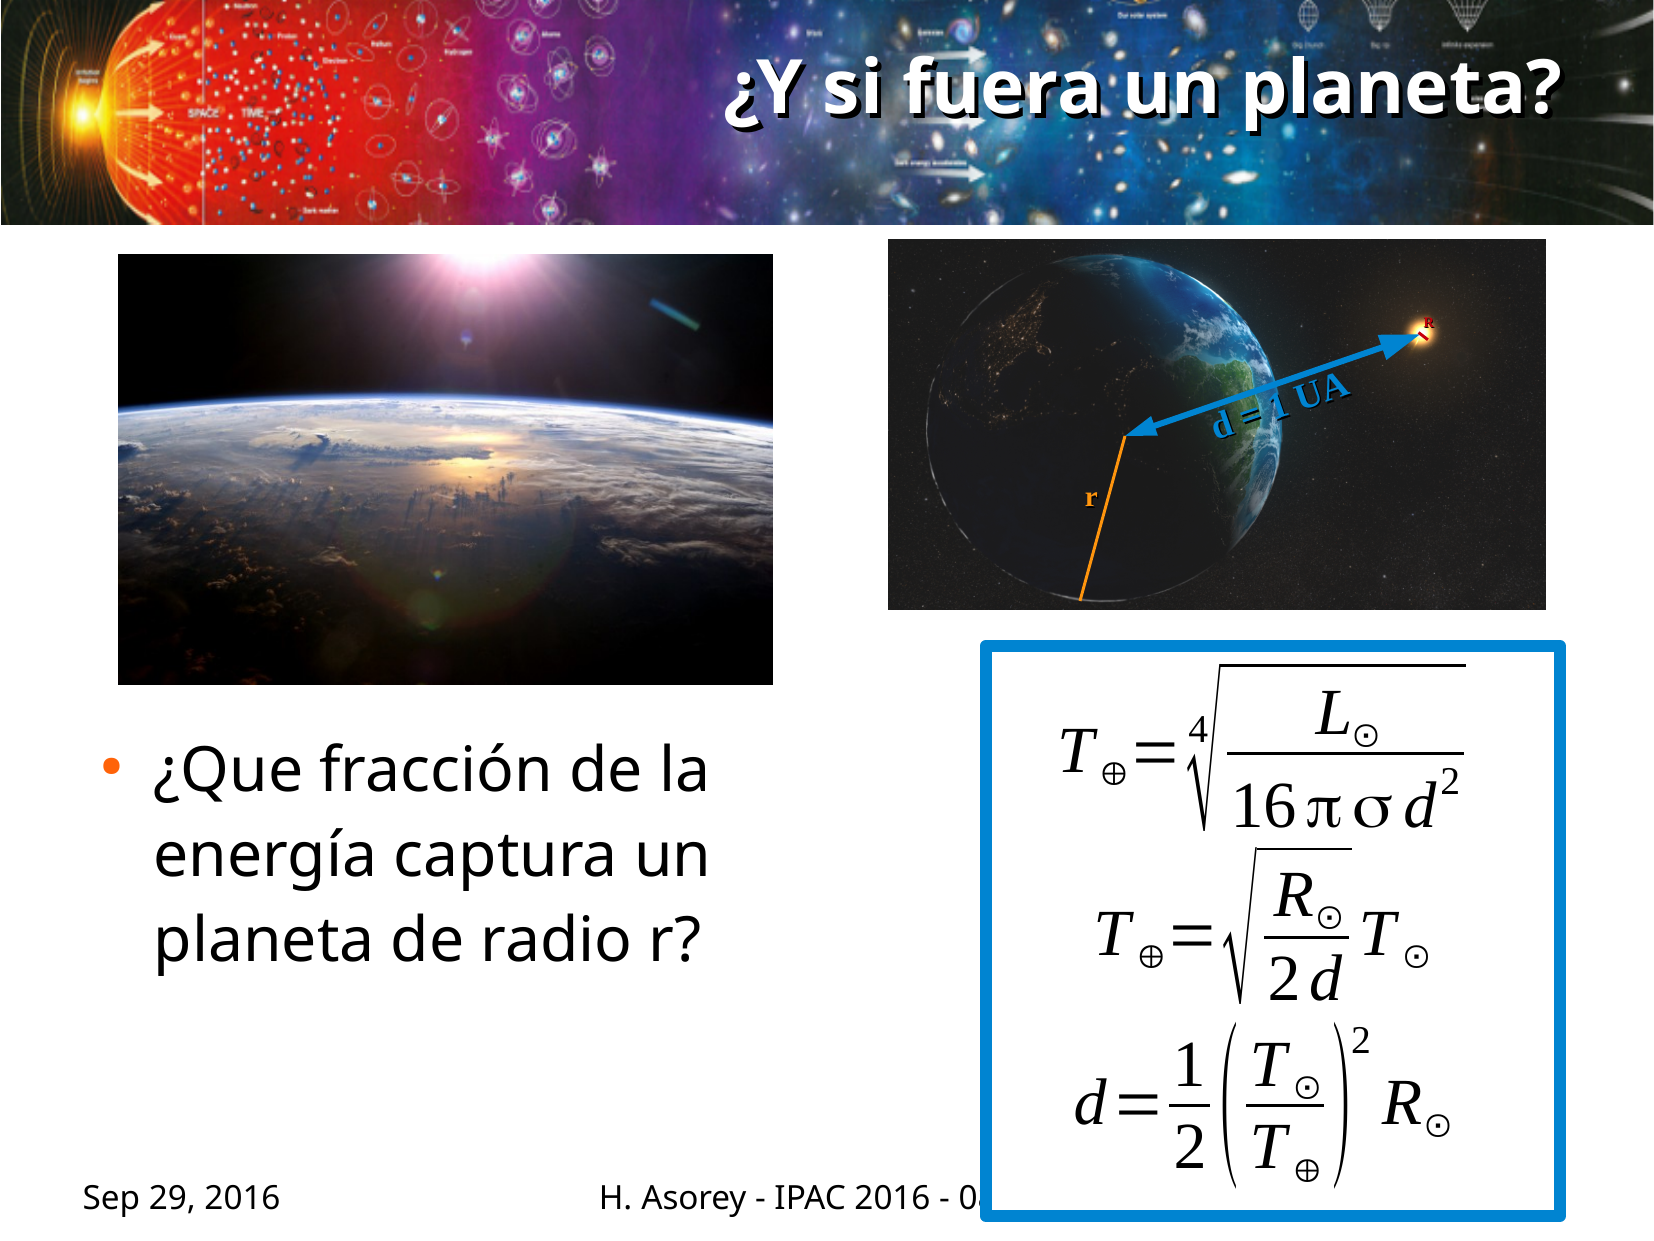

# ¿Y si fuera un planeta?
R
d = 1 UA
r
¿Que fracción de la energía captura un planeta de radio r?
Sep 29, 2016
H. Asorey - IPAC 2016 - 08/16
24